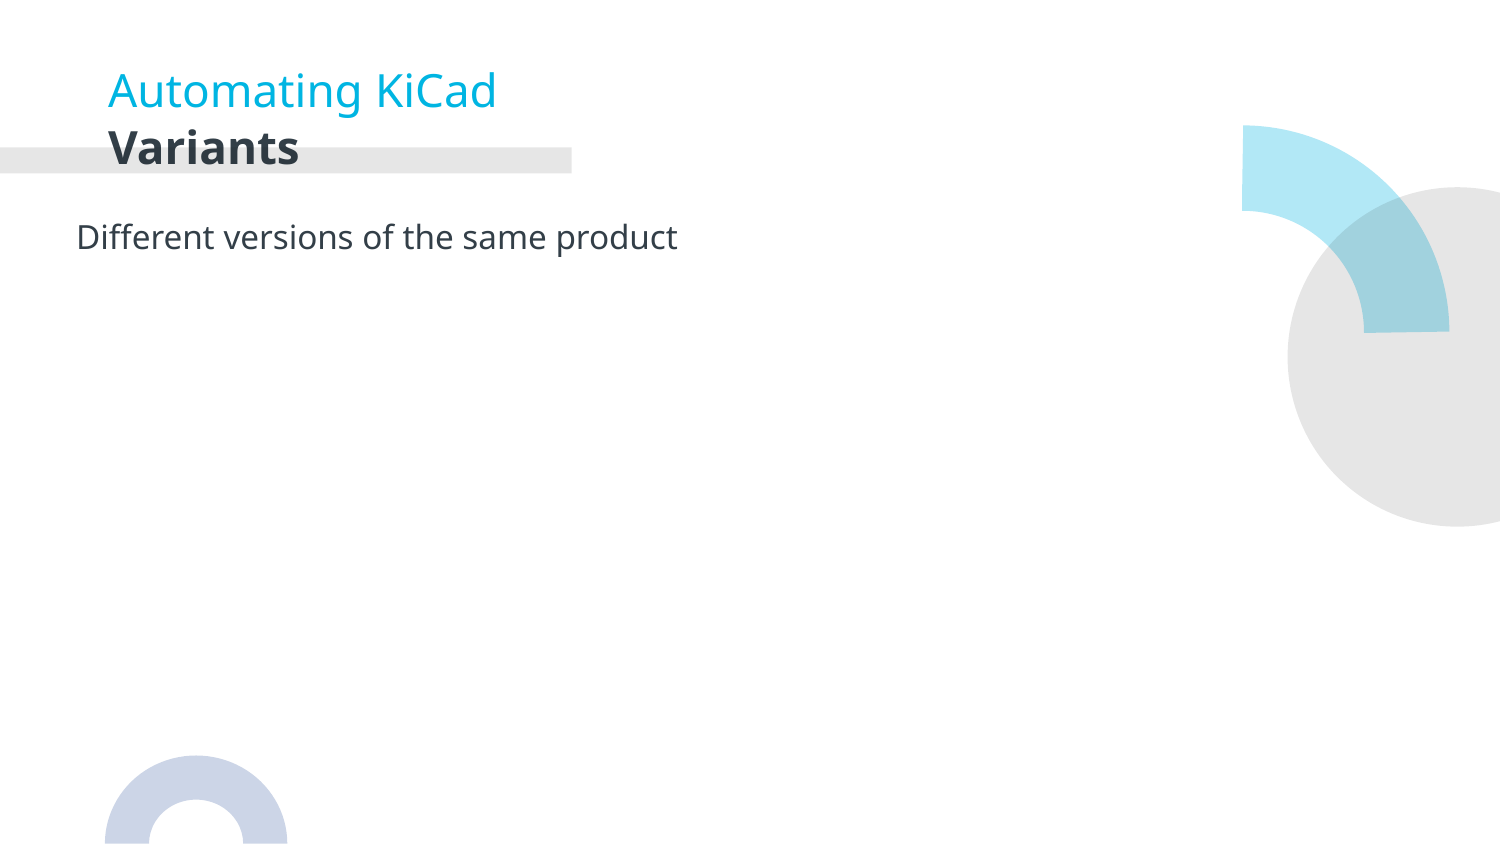

Automating KiCad
Variants
Different versions of the same product